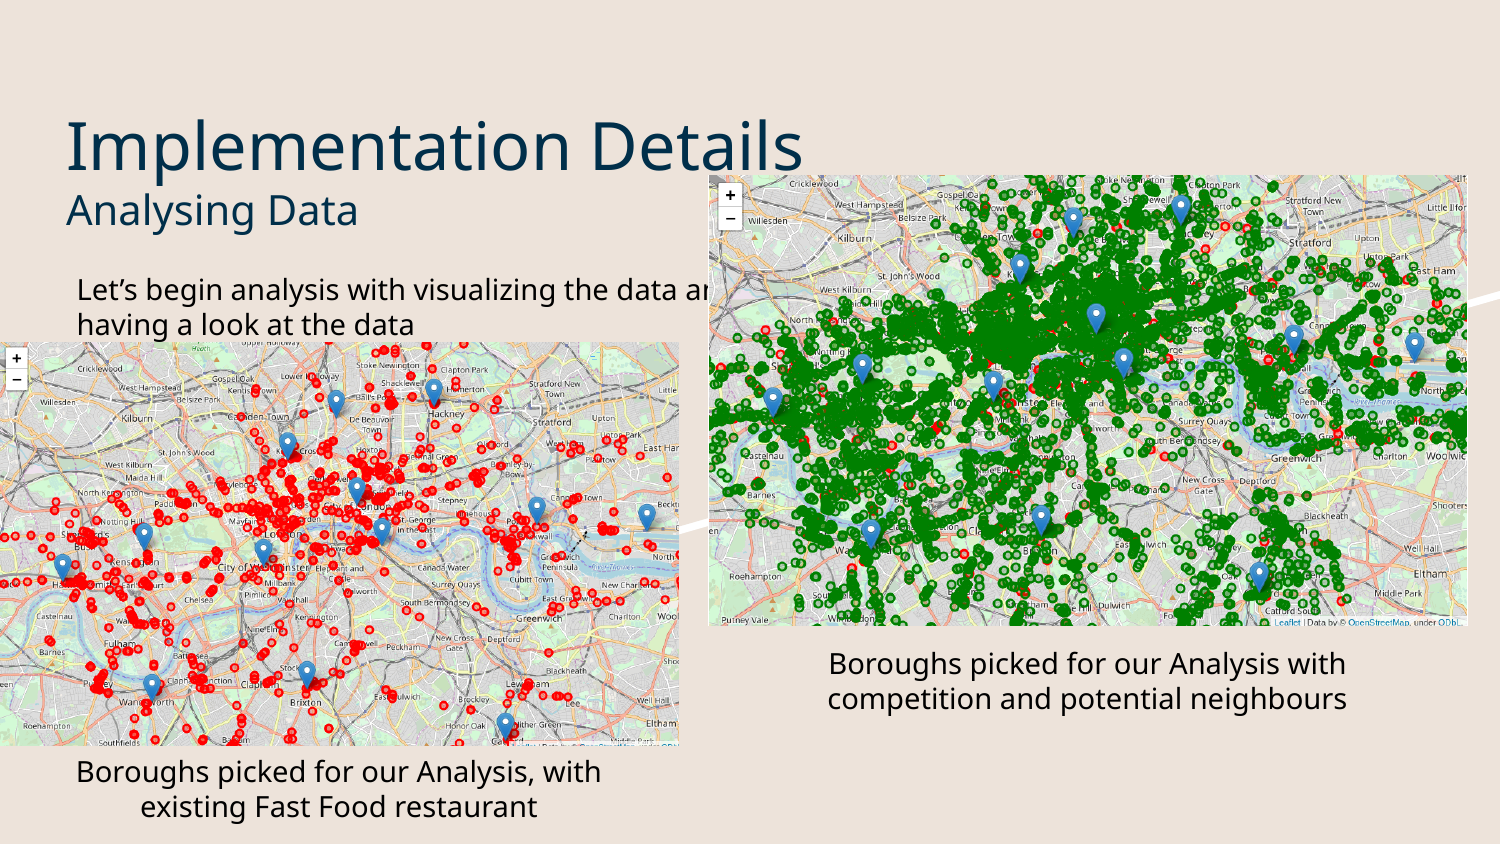

# Implementation Details Analysing Data
Let’s begin analysis with visualizing the data and having a look at the data
Boroughs picked for our Analysis with competition and potential neighbours
Boroughs picked for our Analysis, with existing Fast Food restaurant